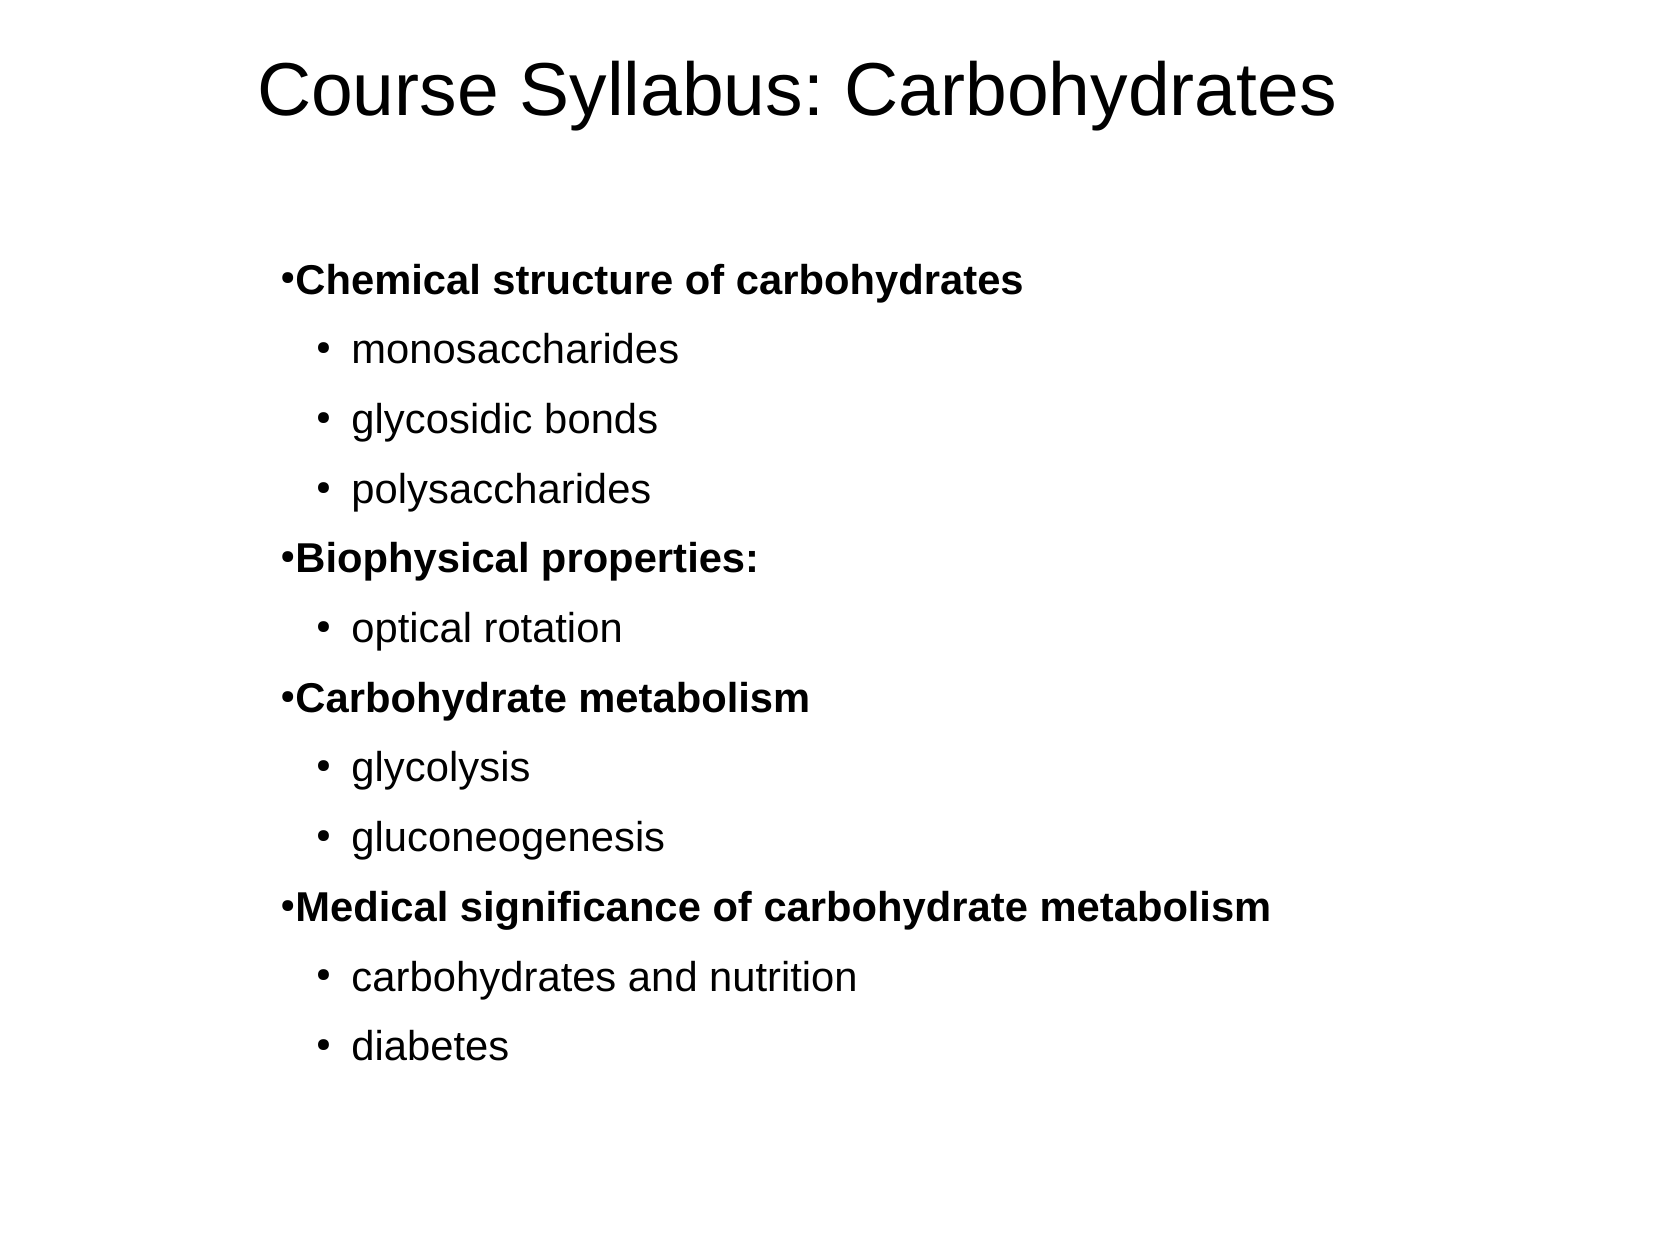

# Course Syllabus: Carbohydrates
Chemical structure of carbohydrates
monosaccharides
glycosidic bonds
polysaccharides
Biophysical properties:
optical rotation
Carbohydrate metabolism
glycolysis
gluconeogenesis
Medical significance of carbohydrate metabolism
carbohydrates and nutrition
diabetes